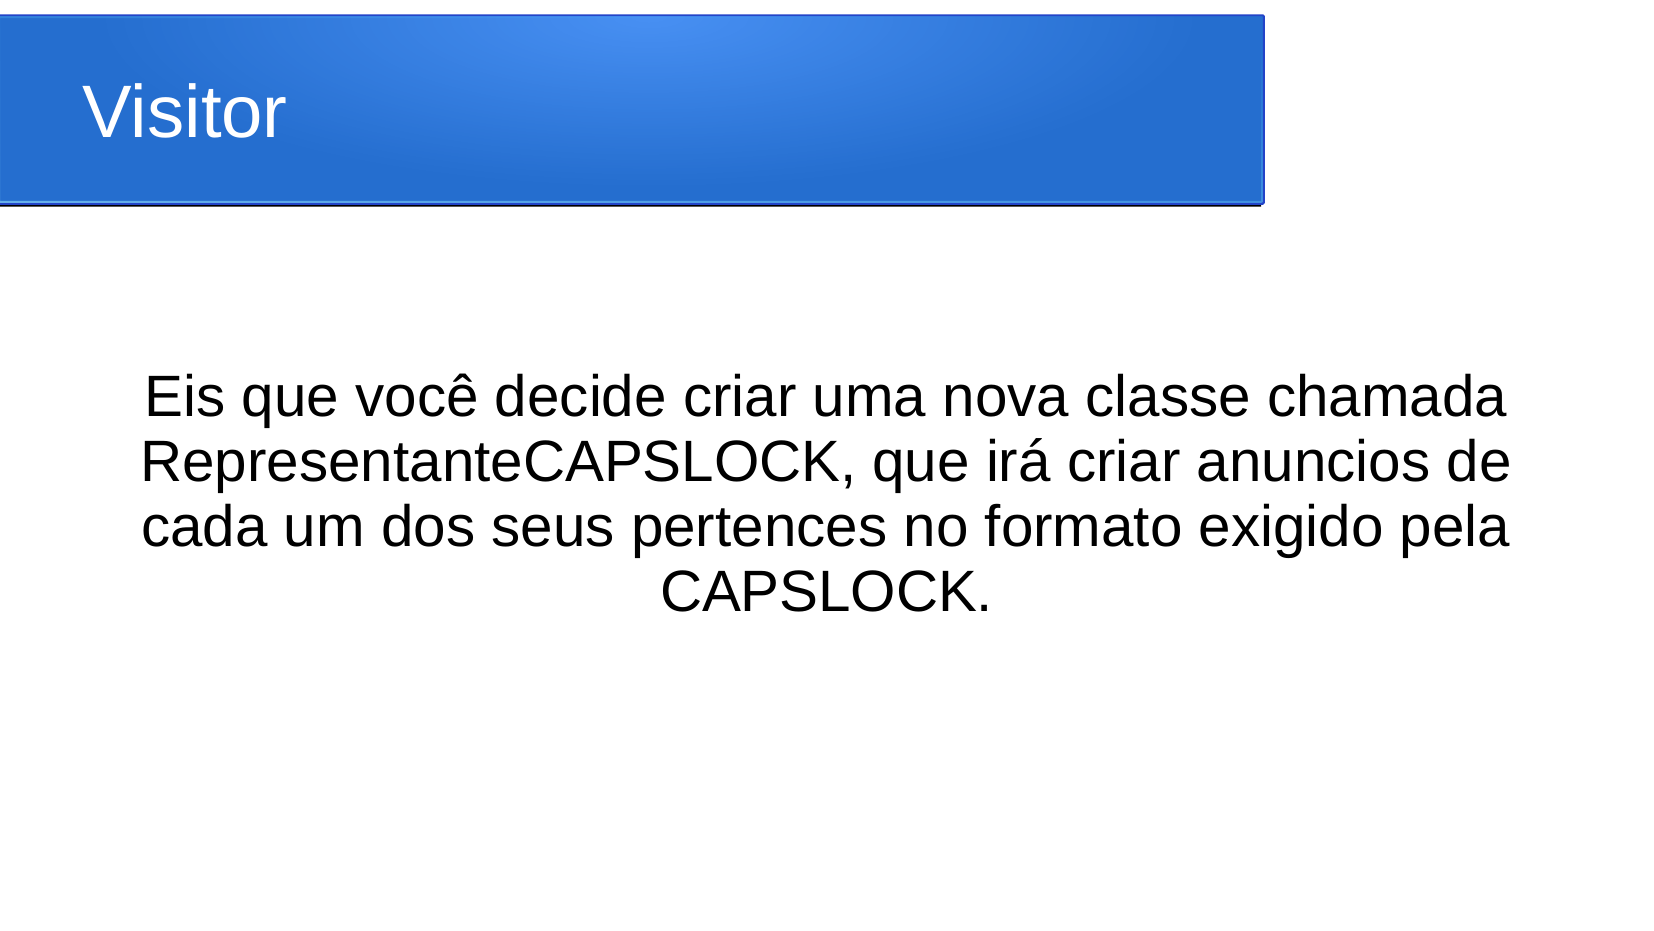

# Visitor
Eis que você decide criar uma nova classe chamada RepresentanteCAPSLOCK, que irá criar anuncios de cada um dos seus pertences no formato exigido pela CAPSLOCK.